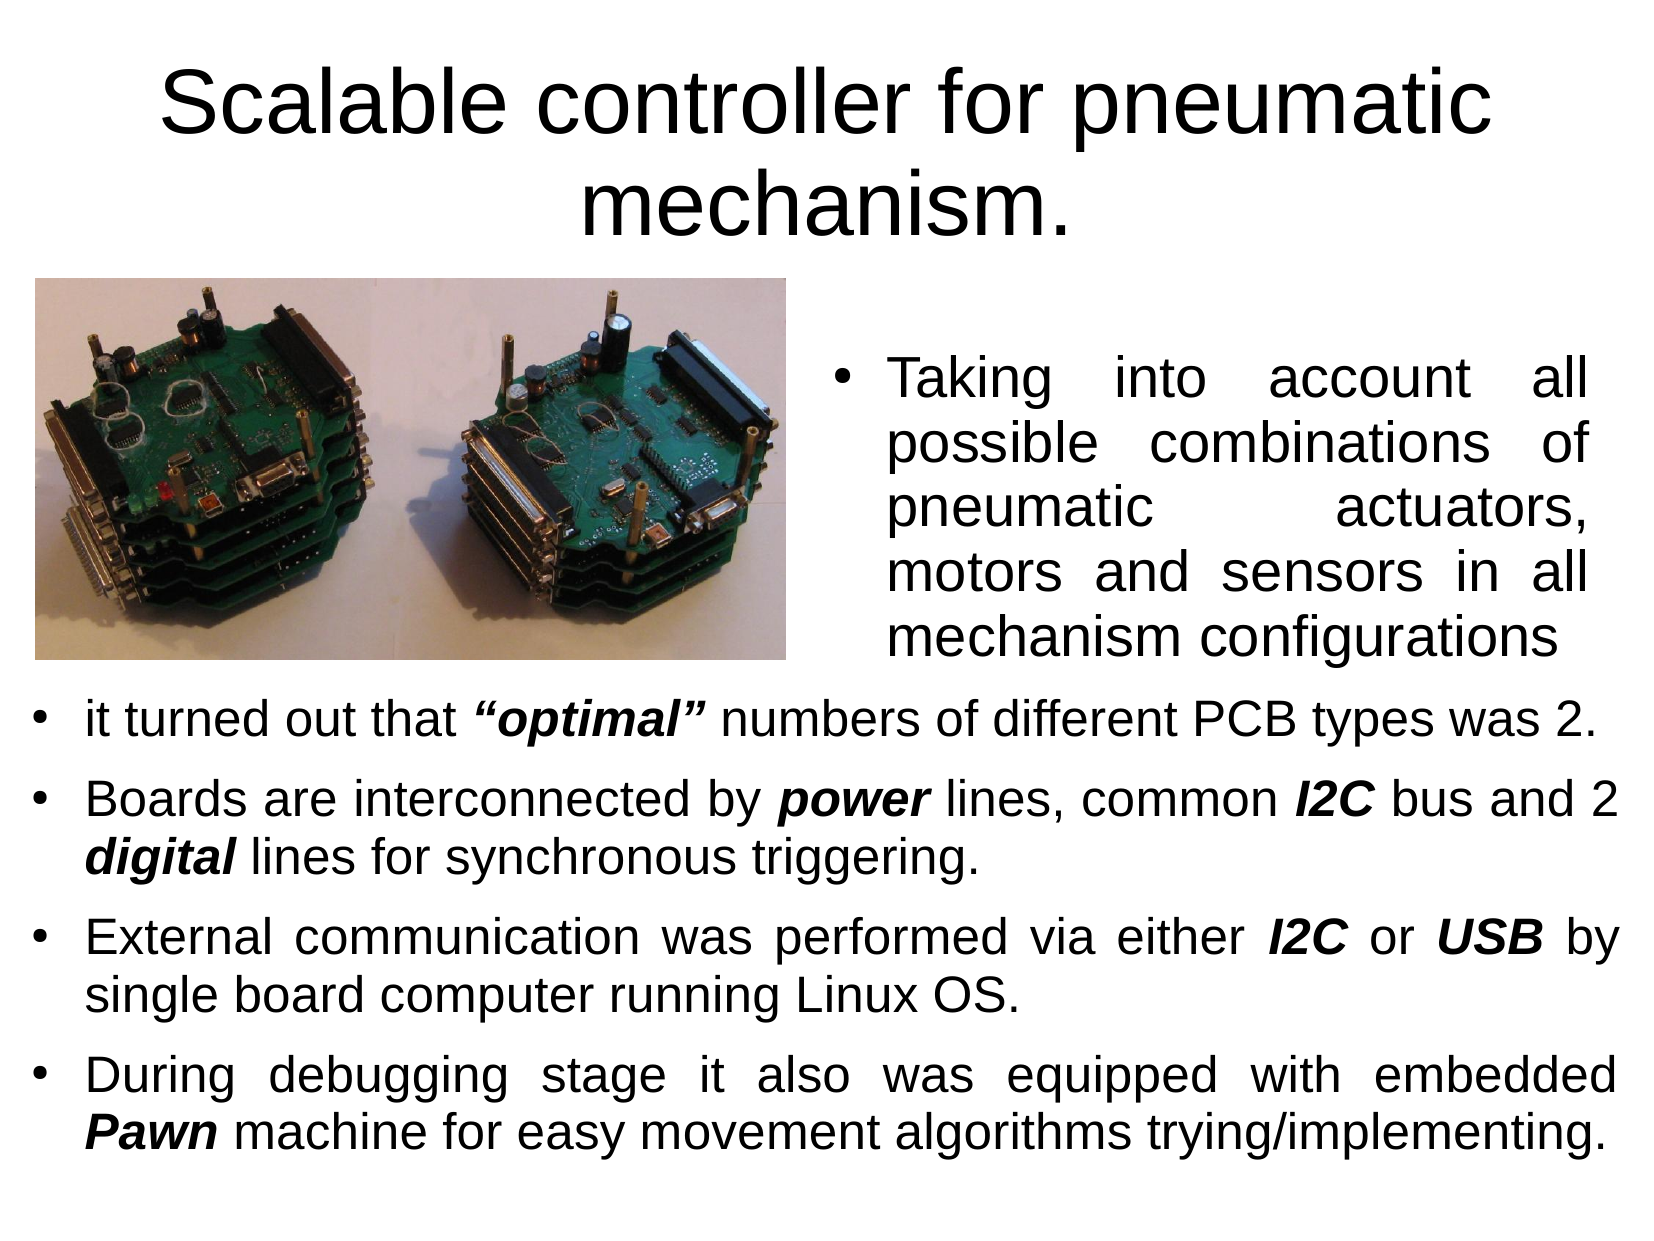

# Scalable controller for pneumatic mechanism.
Taking into account all possible combinations of pneumatic actuators, motors and sensors in all mechanism configurations
it turned out that “optimal” numbers of different PCB types was 2.
Boards are interconnected by power lines, common I2C bus and 2 digital lines for synchronous triggering.
External communication was performed via either I2C or USB by single board computer running Linux OS.
During debugging stage it also was equipped with embedded Pawn machine for easy movement algorithms trying/implementing.